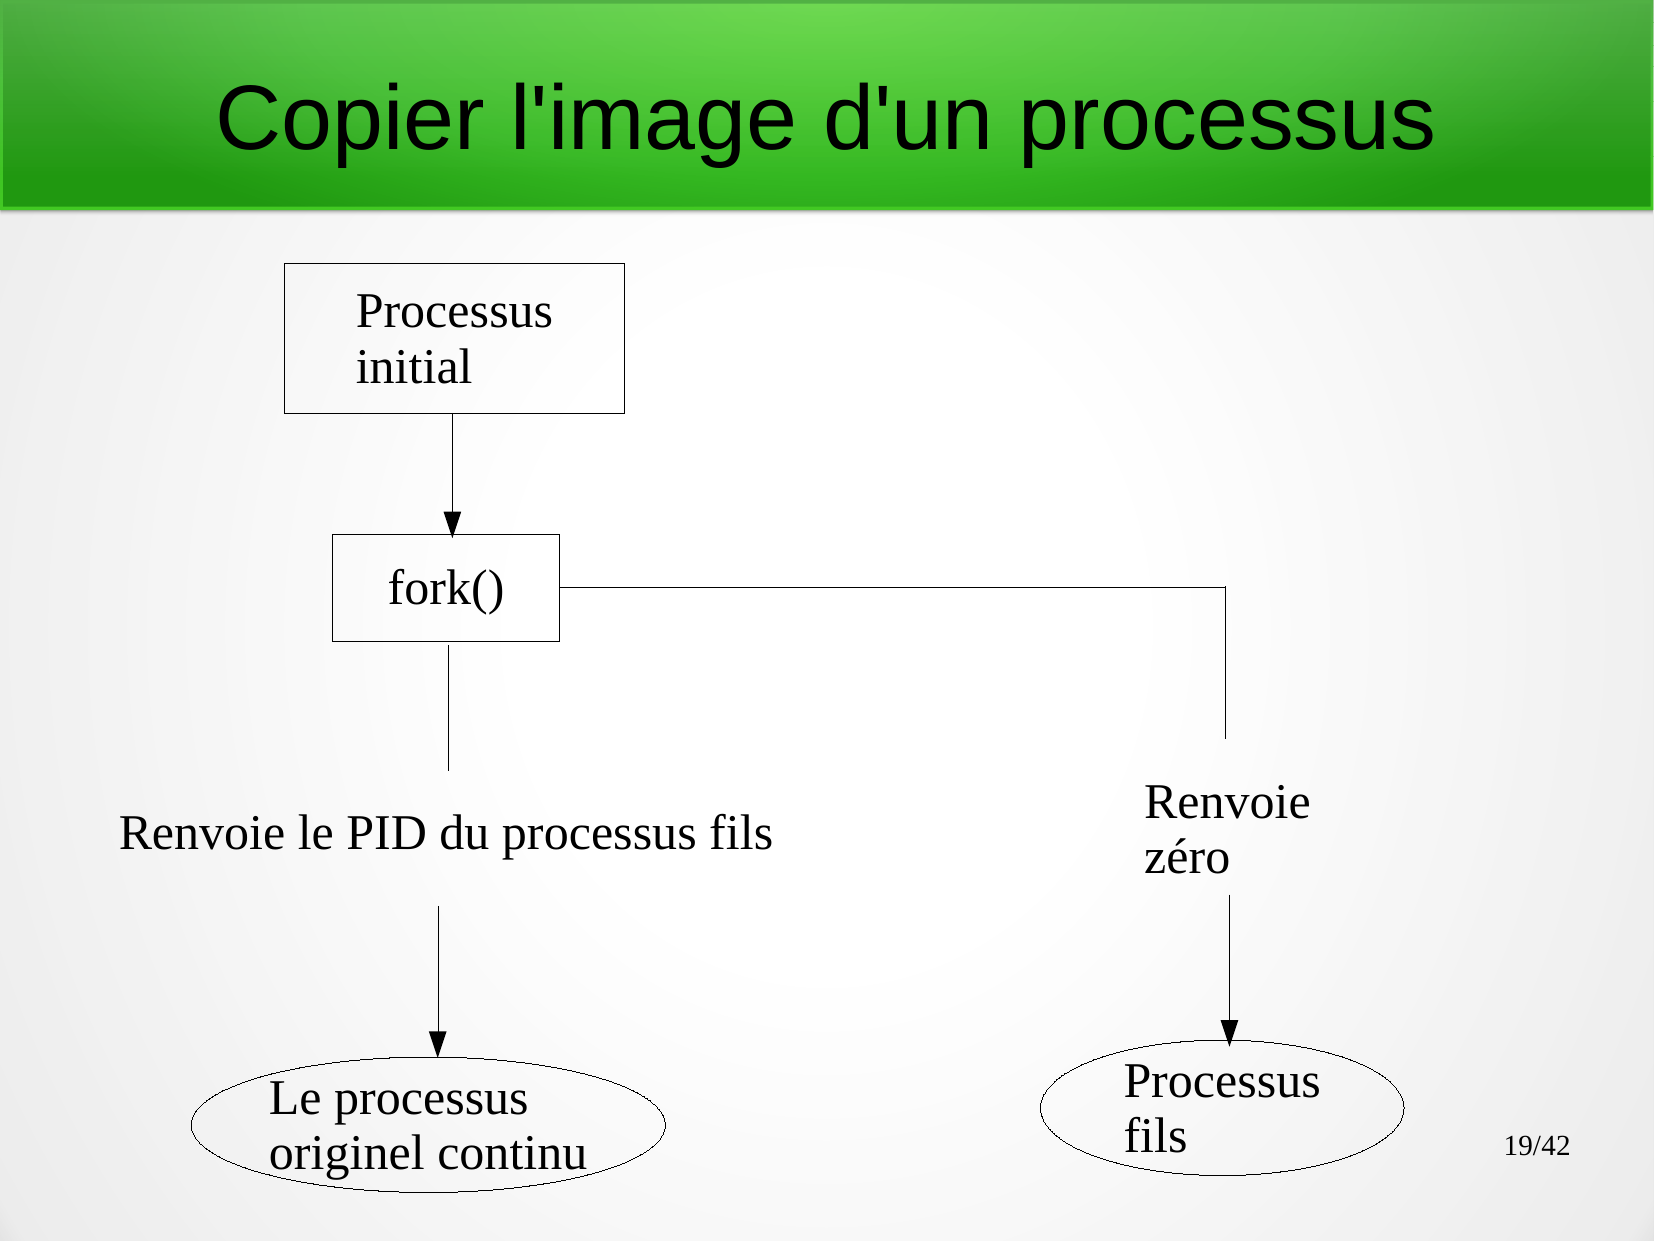

# Copier l'image d'un processus
Processus
initial
fork()
Renvoie
zéro
Renvoie le PID du processus fils
Processus
fils
Le processus
originel continu
19